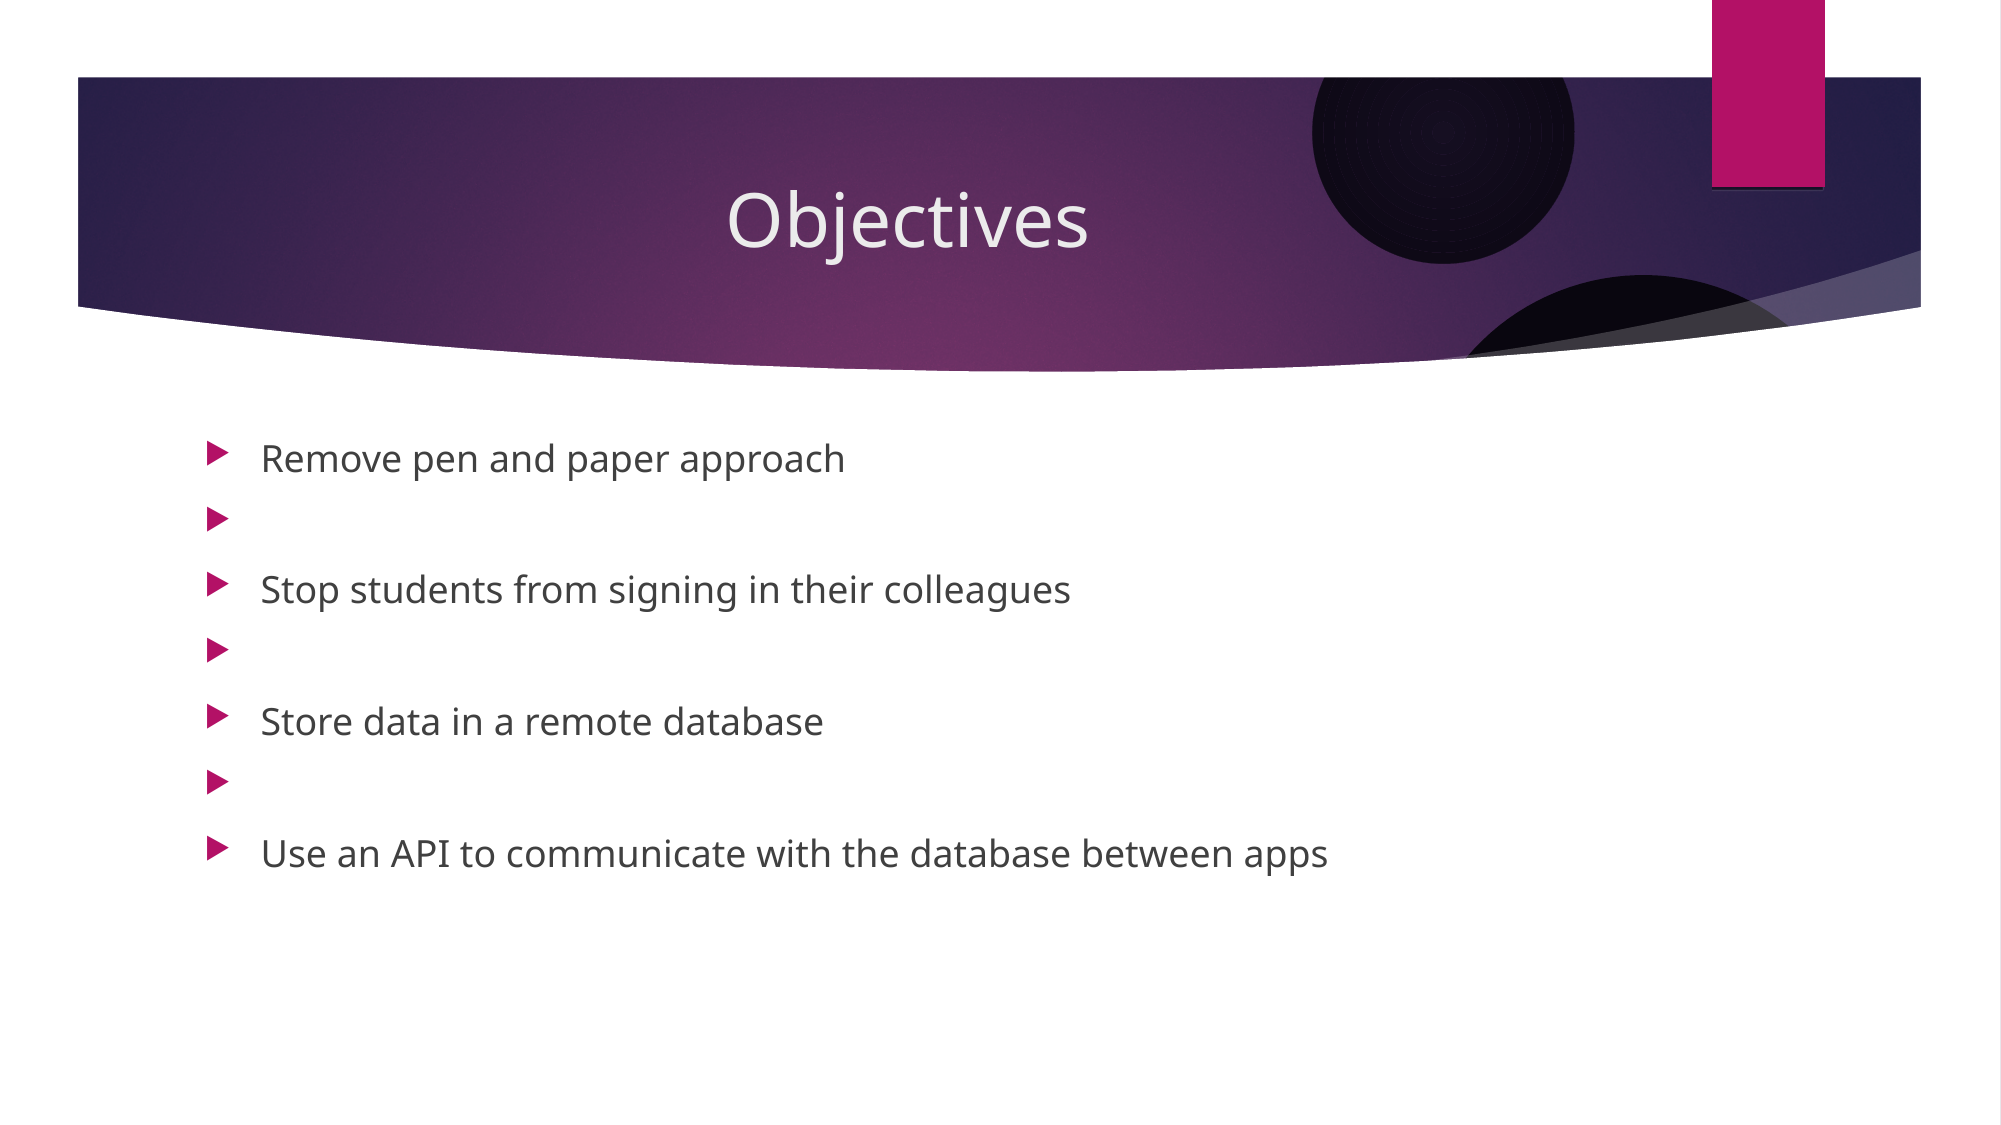

# Objectives
Remove pen and paper approach
Stop students from signing in their colleagues
Store data in a remote database
Use an API to communicate with the database between apps